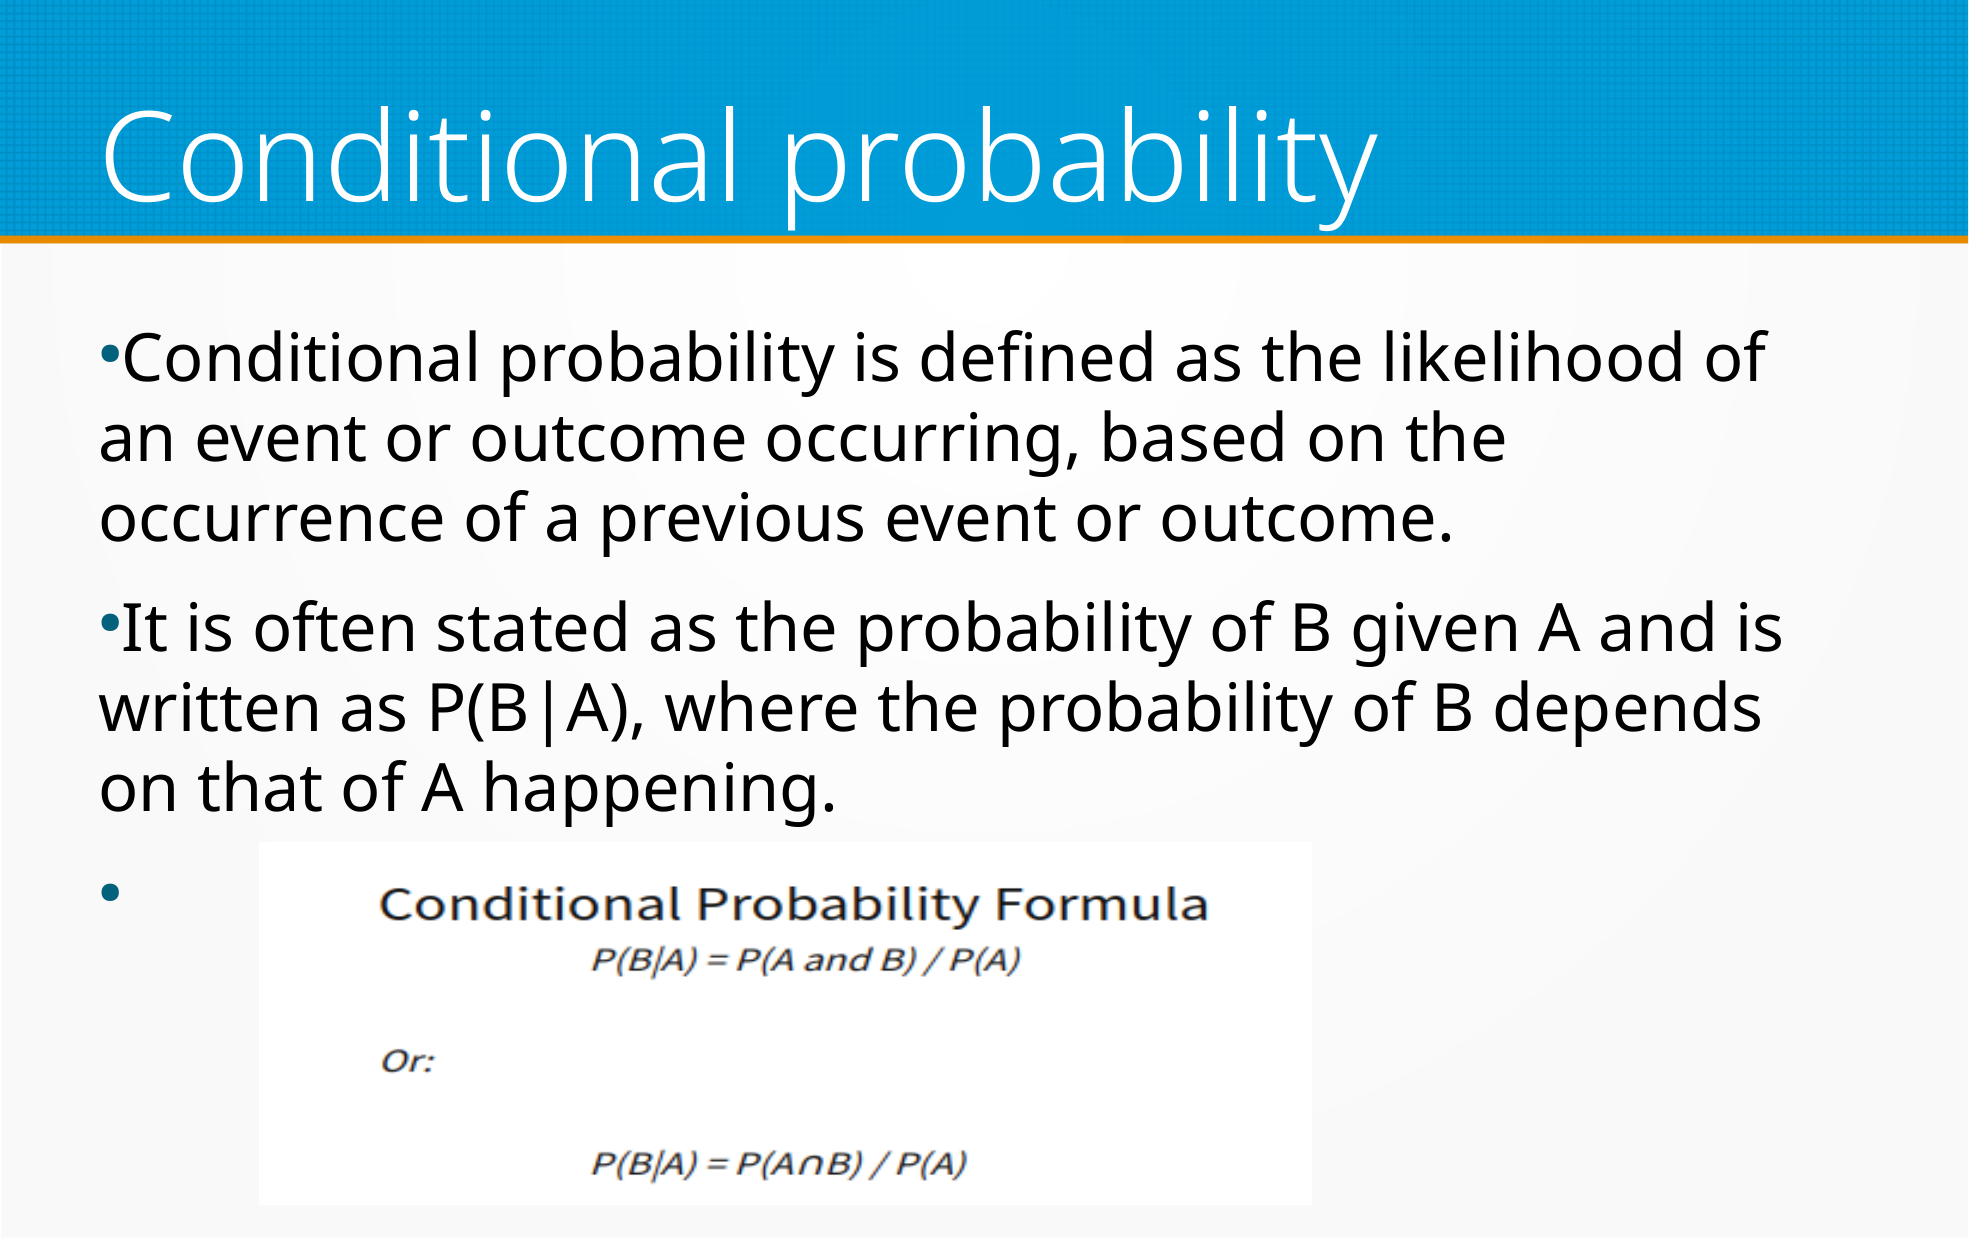

# Conditional probability
Conditional probability is defined as the likelihood of an event or outcome occurring, based on the occurrence of a previous event or outcome.
It is often stated as the probability of B given A and is written as P(B|A), where the probability of B depends on that of A happening.